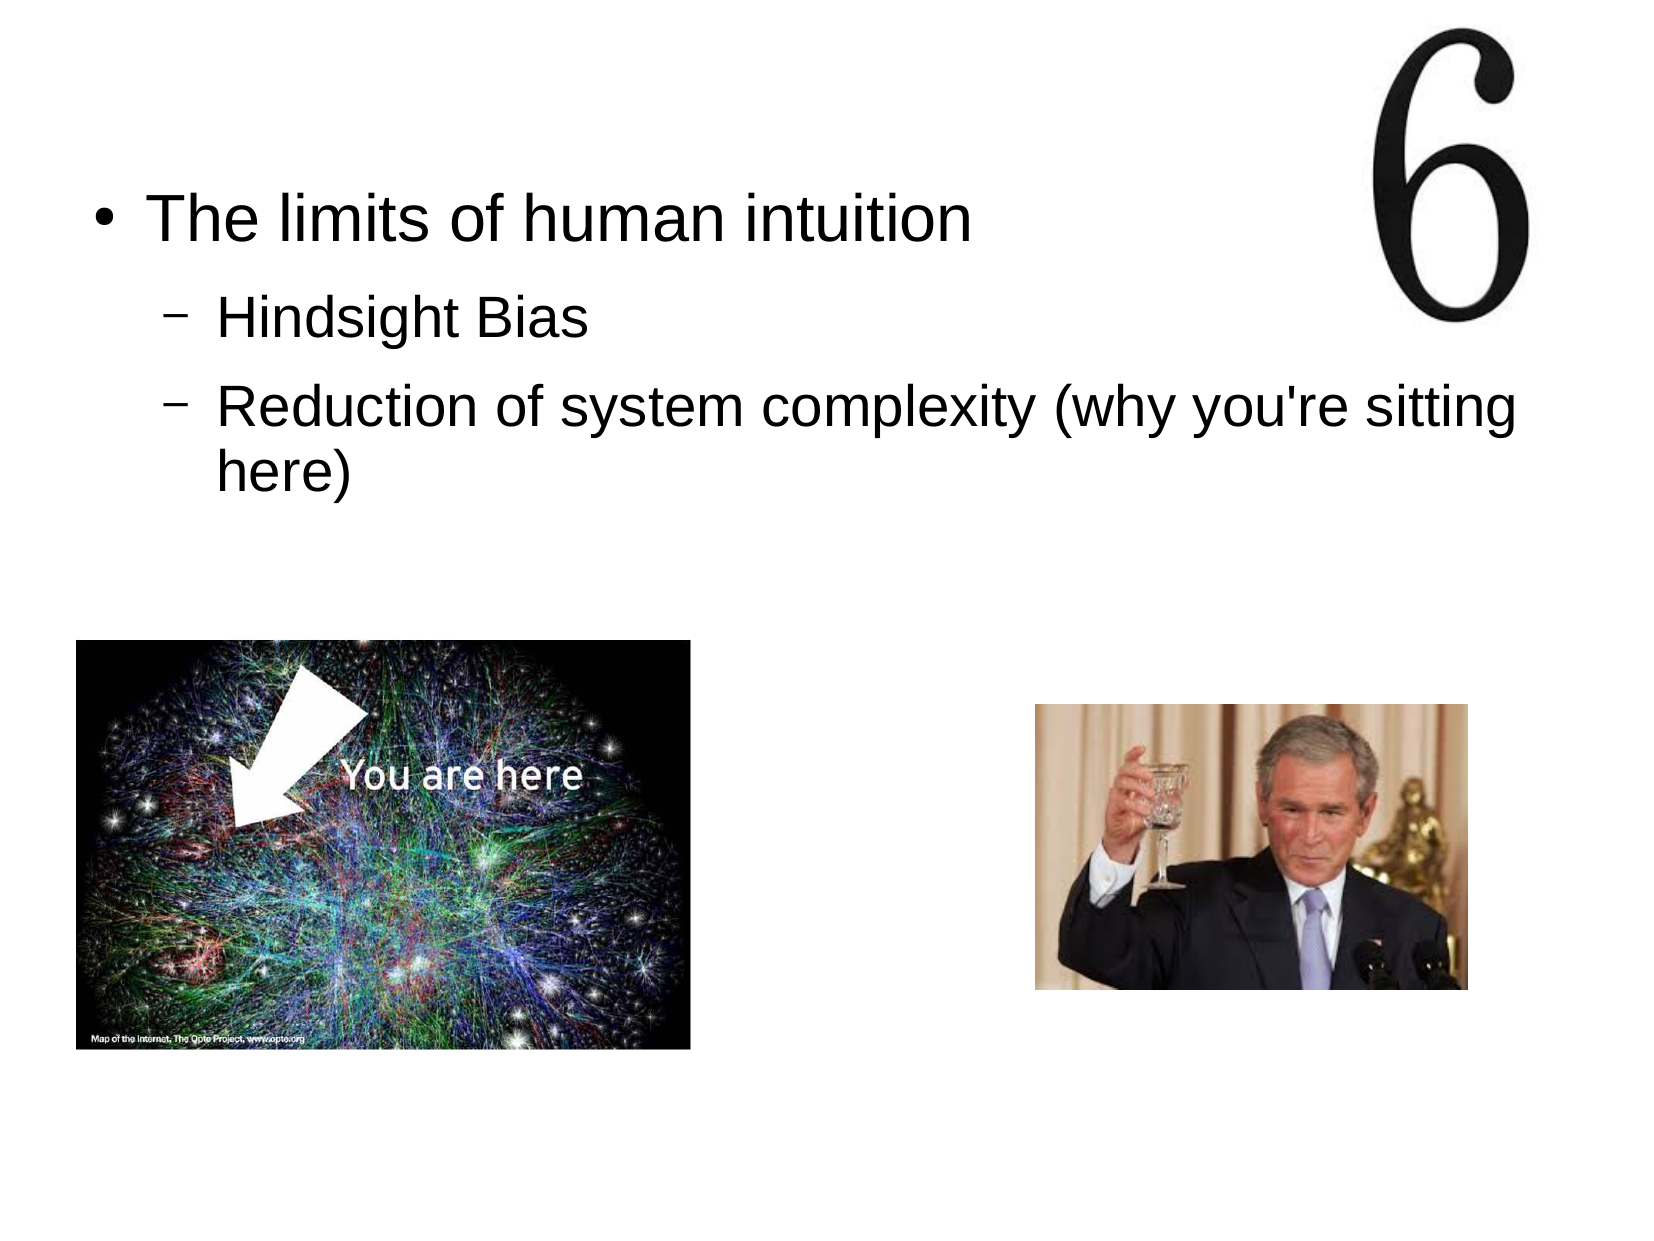

# The limits of human intuition
Hindsight Bias
Reduction of system complexity (why you're sitting here)